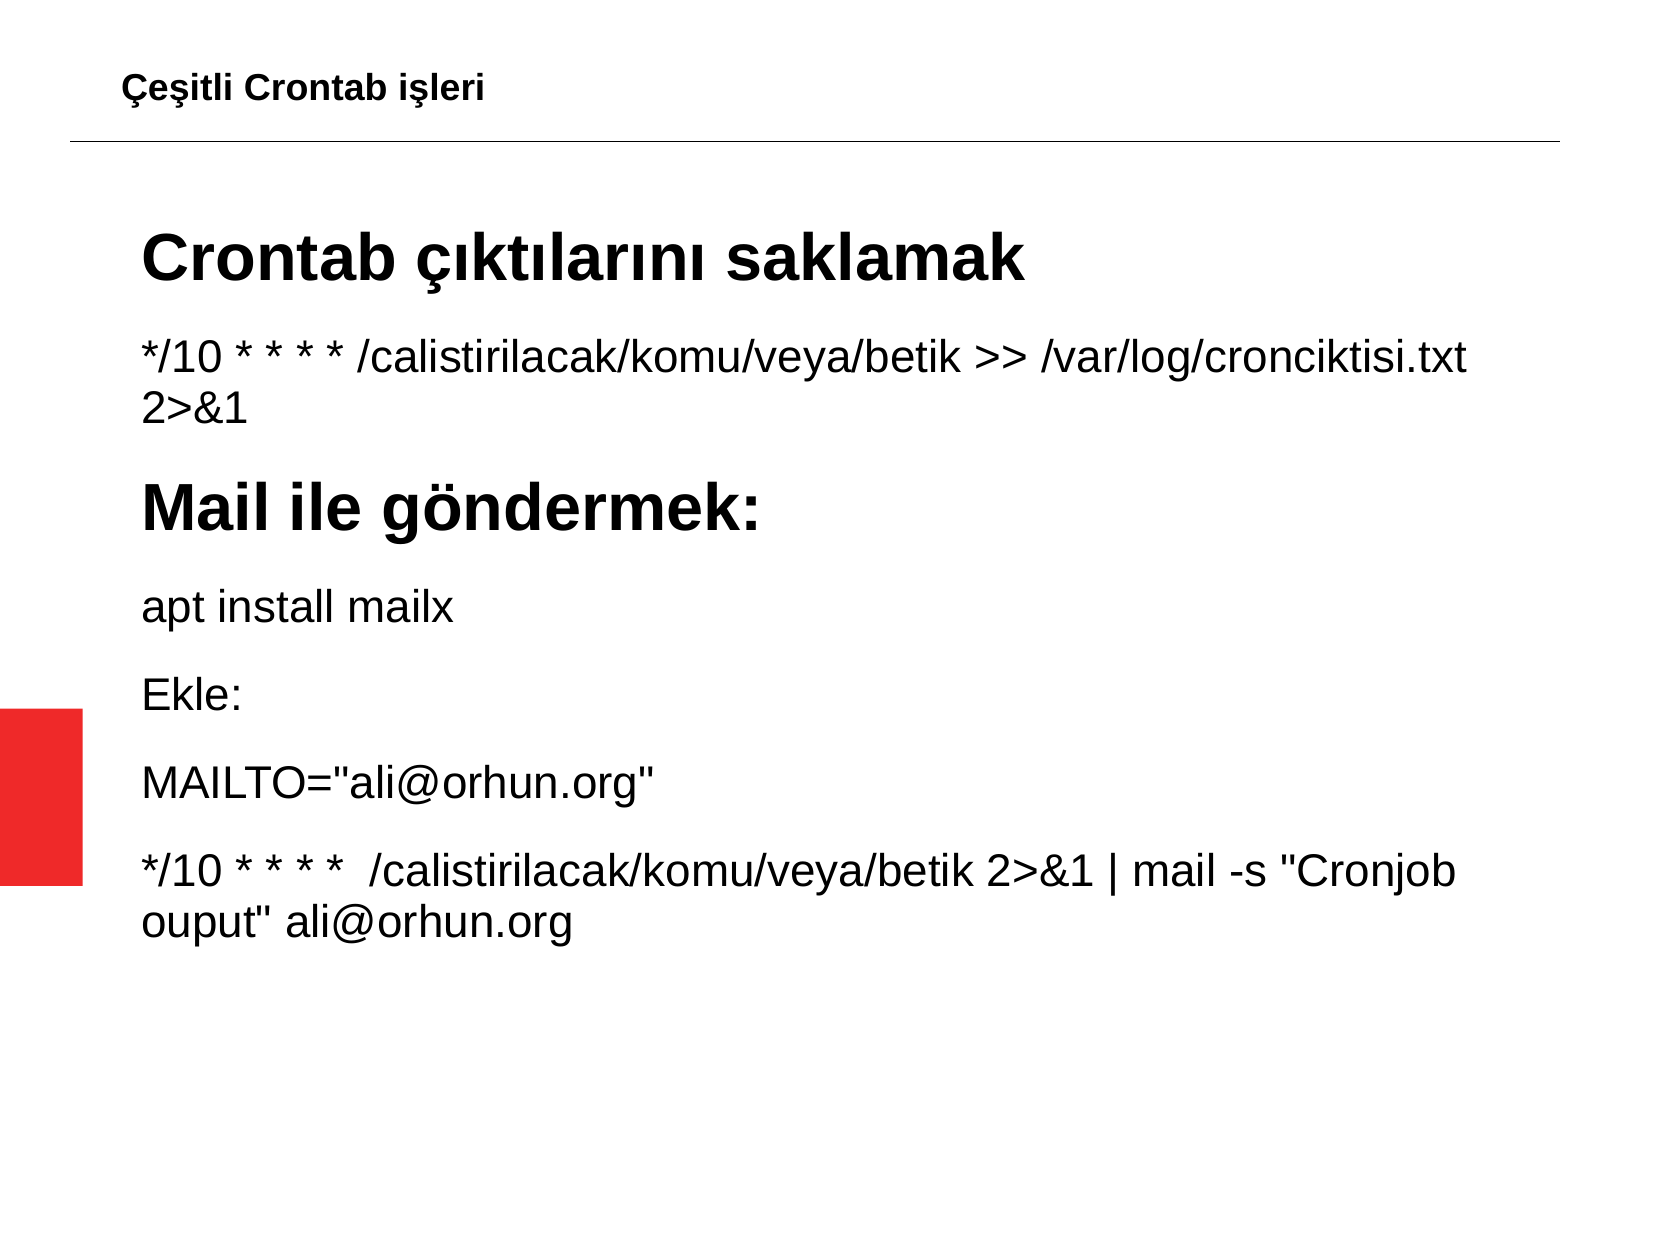

Çeşitli Crontab işleri
Crontab çıktılarını saklamak
*/10 * * * * /calistirilacak/komu/veya/betik >> /var/log/cronciktisi.txt 2>&1
Mail ile göndermek:
apt install mailx
Ekle:
MAILTO="ali@orhun.org"
*/10 * * * * /calistirilacak/komu/veya/betik 2>&1 | mail -s "Cronjob ouput" ali@orhun.org